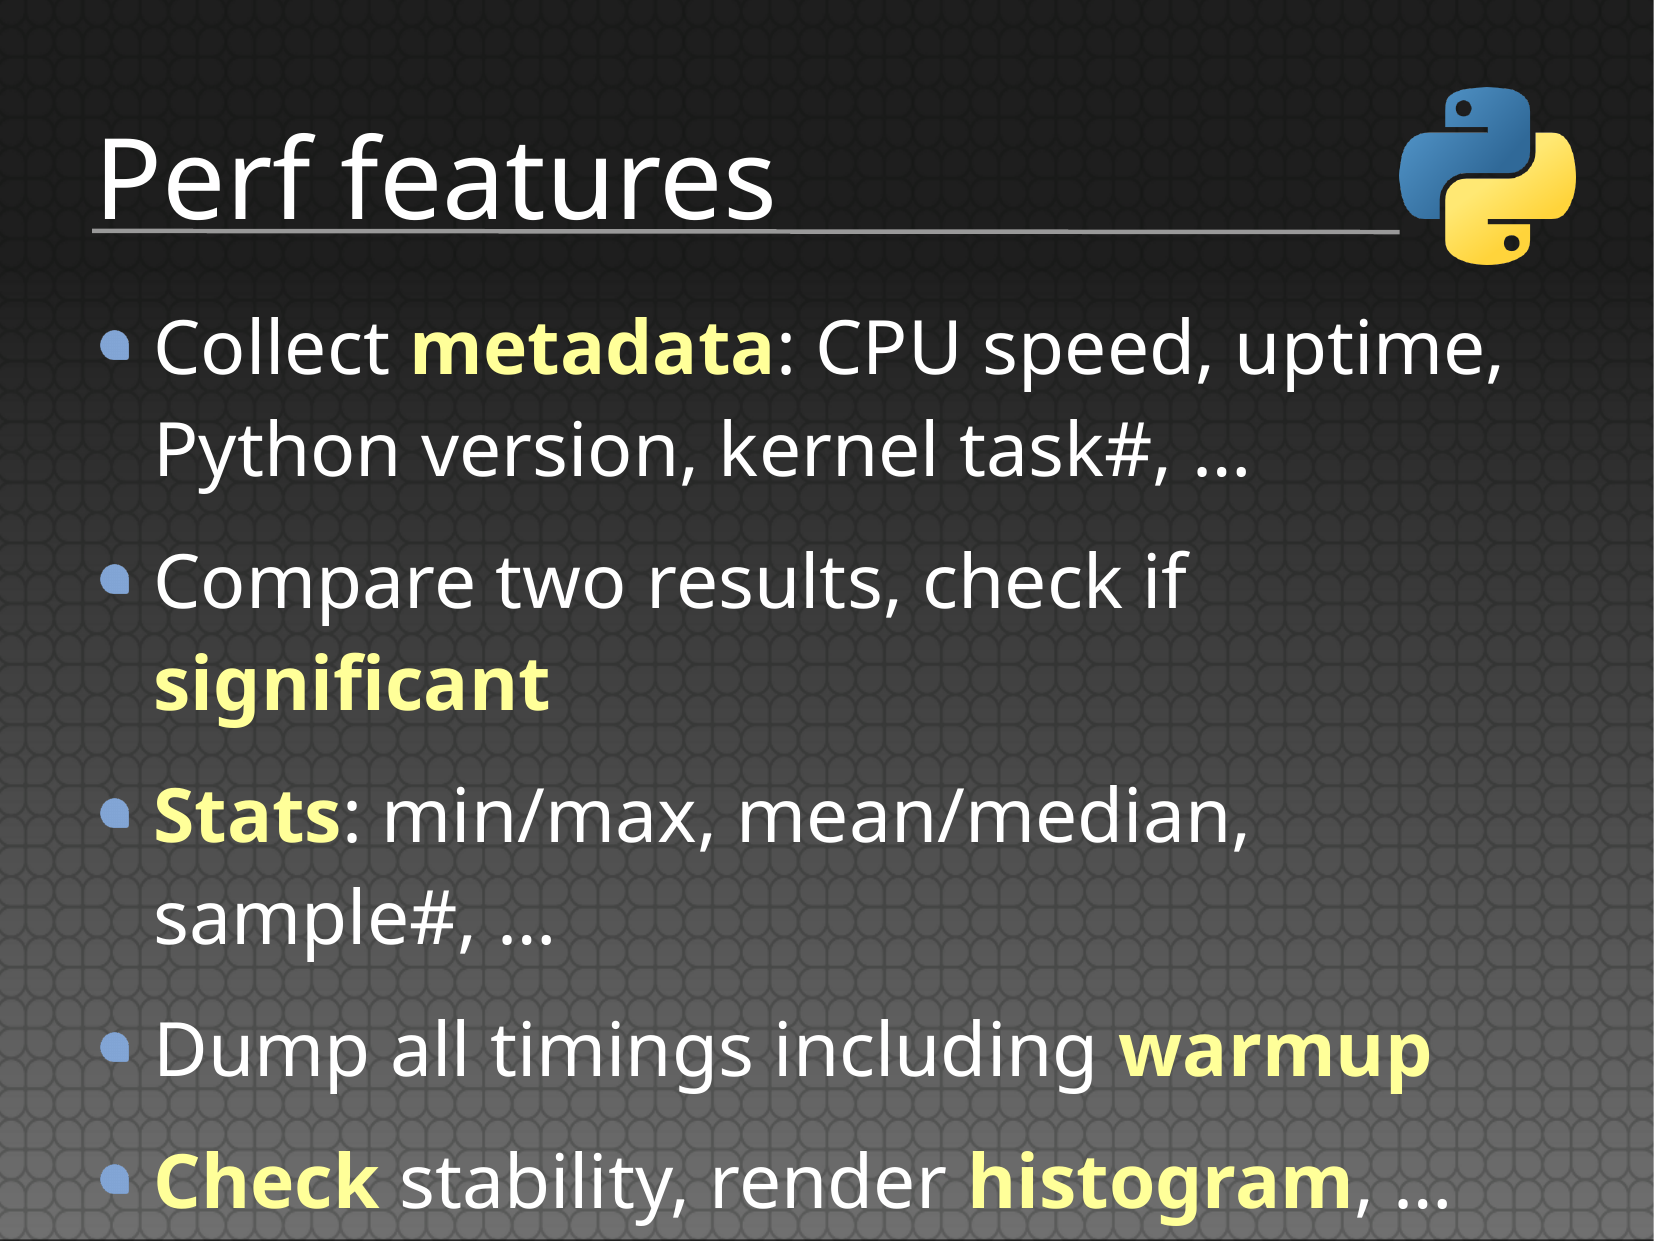

Perf features
# Collect metadata: CPU speed, uptime, Python version, kernel task#, …
Compare two results, check if significant
Stats: min/max, mean/median, sample#, …
Dump all timings including warmup
Check stability, render histogram, …